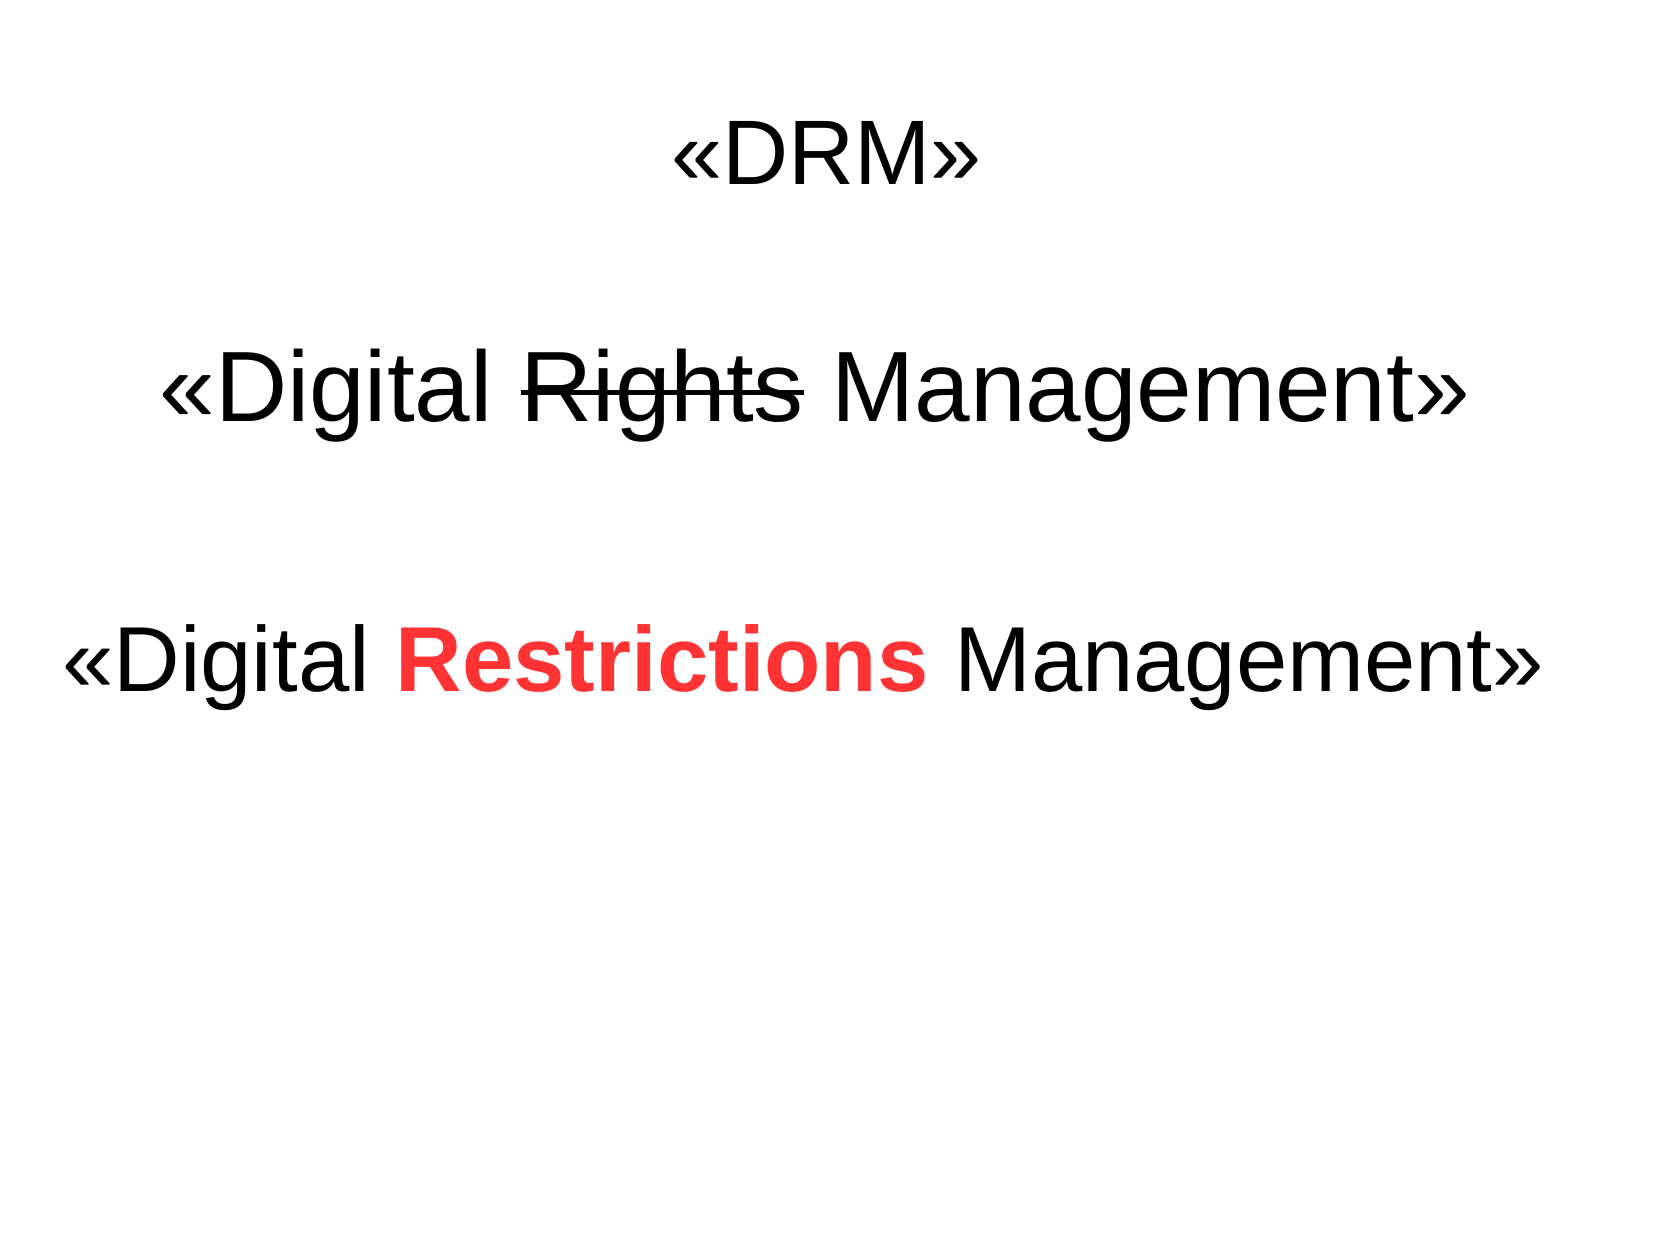

# «DRM»
«Digital Rights Management»
«Digital Restrictions Management»